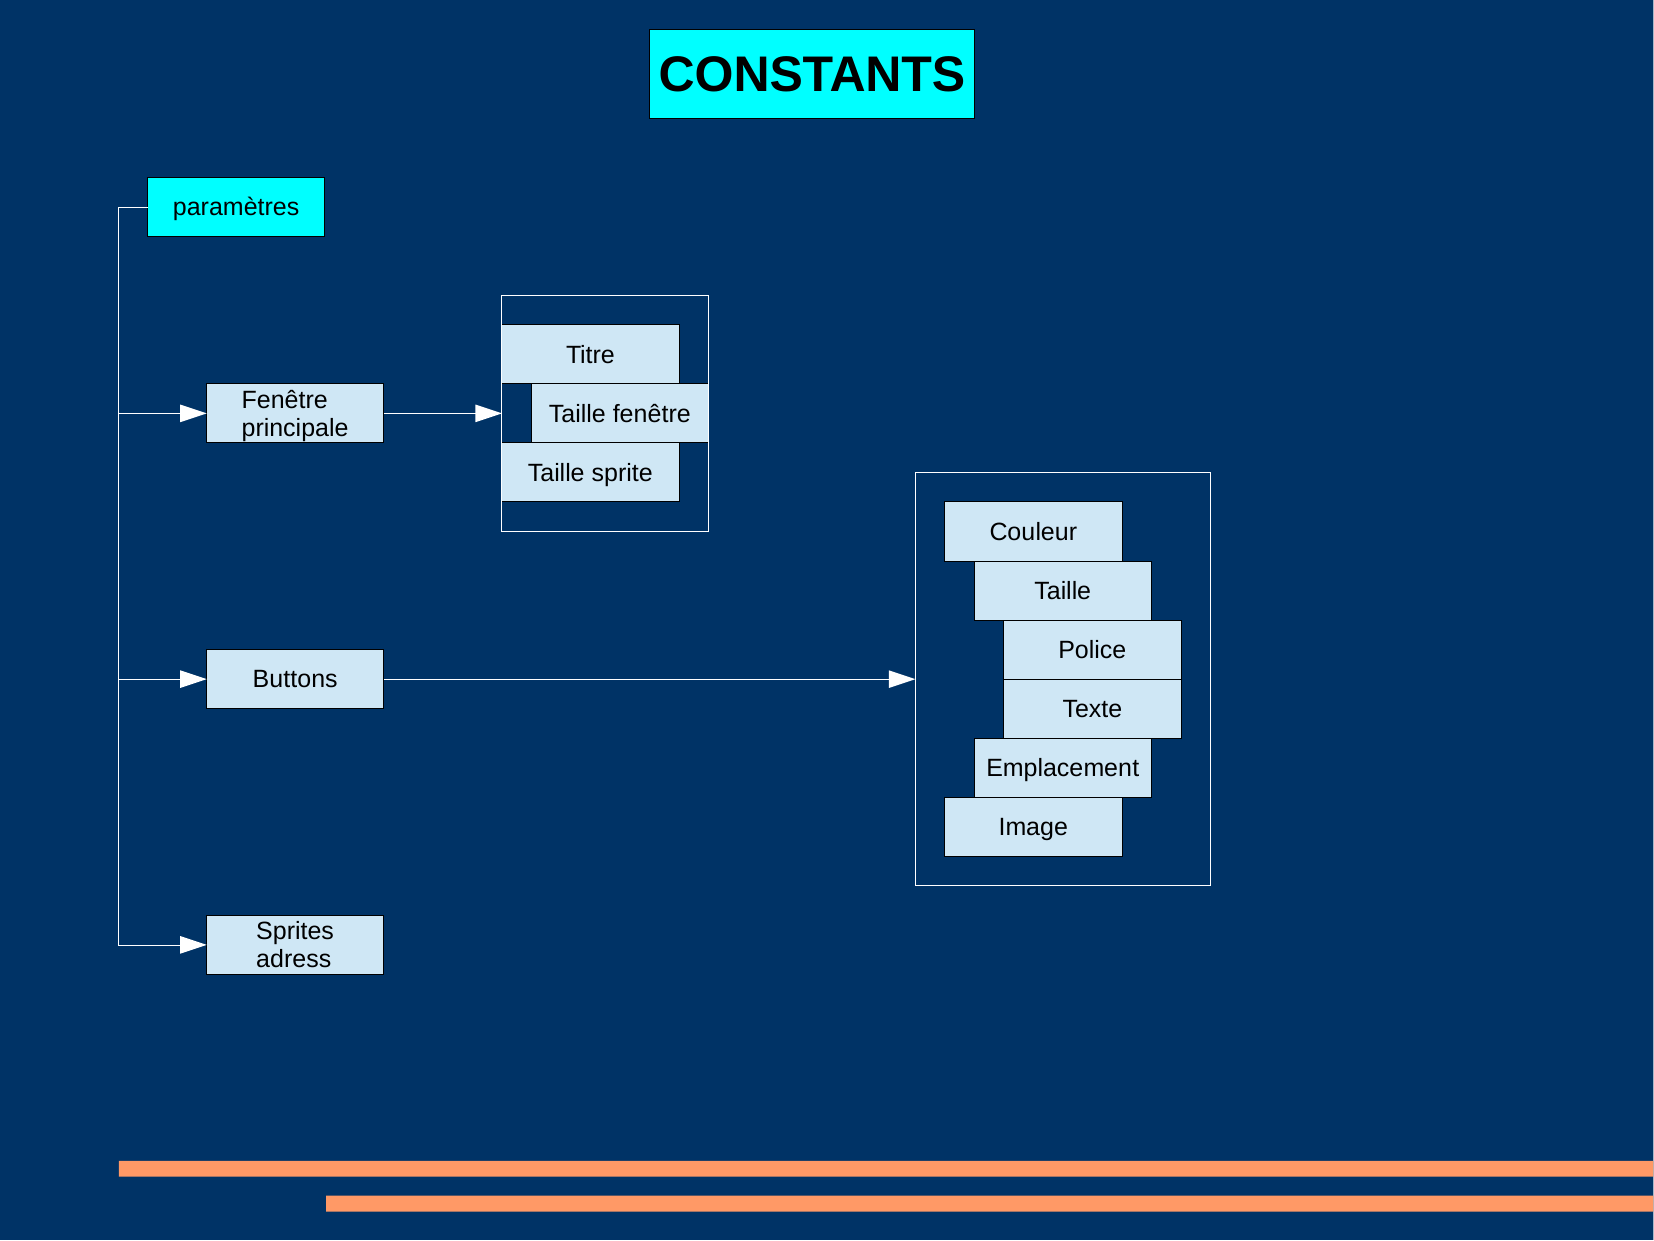

CONSTANTS
paramètres
Titre
Fenêtre
principale
Taille fenêtre
Taille sprite
Couleur
Taille
Police
Buttons
Texte
Emplacement
Image
Sprites
adress